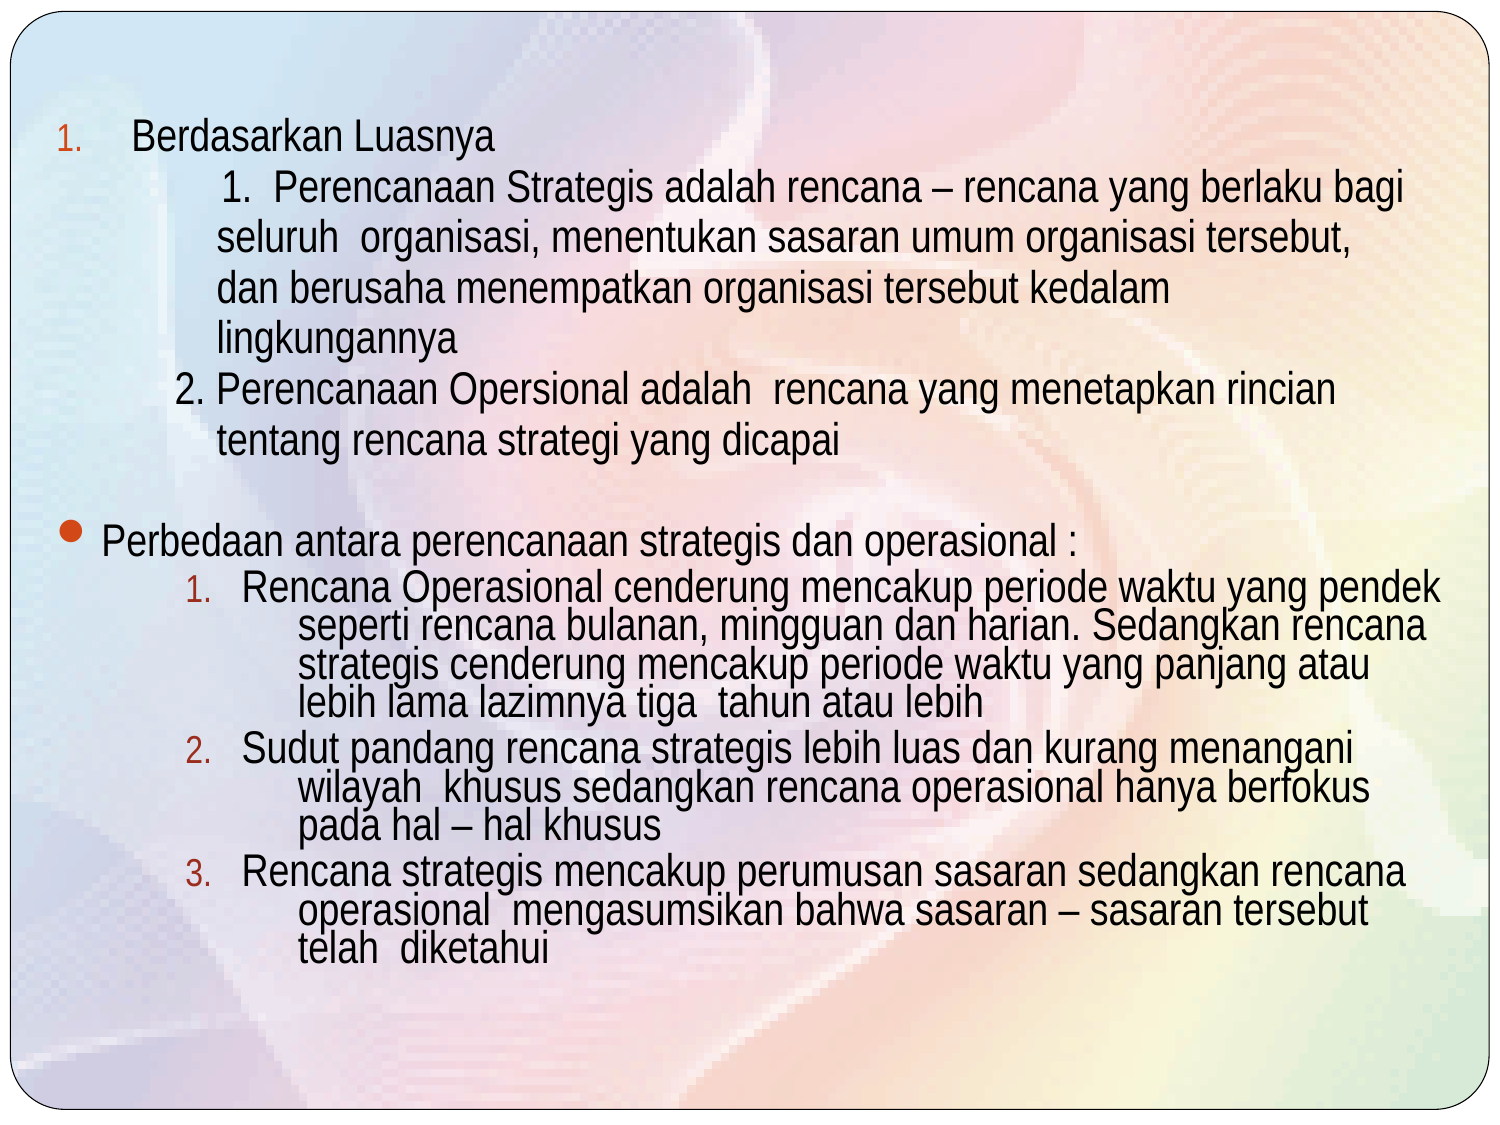

# Berdasarkan Luasnya
	1. Perencanaan Strategis adalah rencana – rencana yang berlaku bagi
 seluruh organisasi, menentukan sasaran umum organisasi tersebut,
 dan berusaha menempatkan organisasi tersebut kedalam
 lingkungannya
 2. Perencanaan Opersional adalah rencana yang menetapkan rincian
 tentang rencana strategi yang dicapai
Perbedaan antara perencanaan strategis dan operasional :
Rencana Operasional cenderung mencakup periode waktu yang pendek seperti rencana bulanan, mingguan dan harian. Sedangkan rencana strategis cenderung mencakup periode waktu yang panjang atau lebih lama lazimnya tiga tahun atau lebih
Sudut pandang rencana strategis lebih luas dan kurang menangani wilayah khusus sedangkan rencana operasional hanya berfokus pada hal – hal khusus
Rencana strategis mencakup perumusan sasaran sedangkan rencana operasional mengasumsikan bahwa sasaran – sasaran tersebut telah diketahui